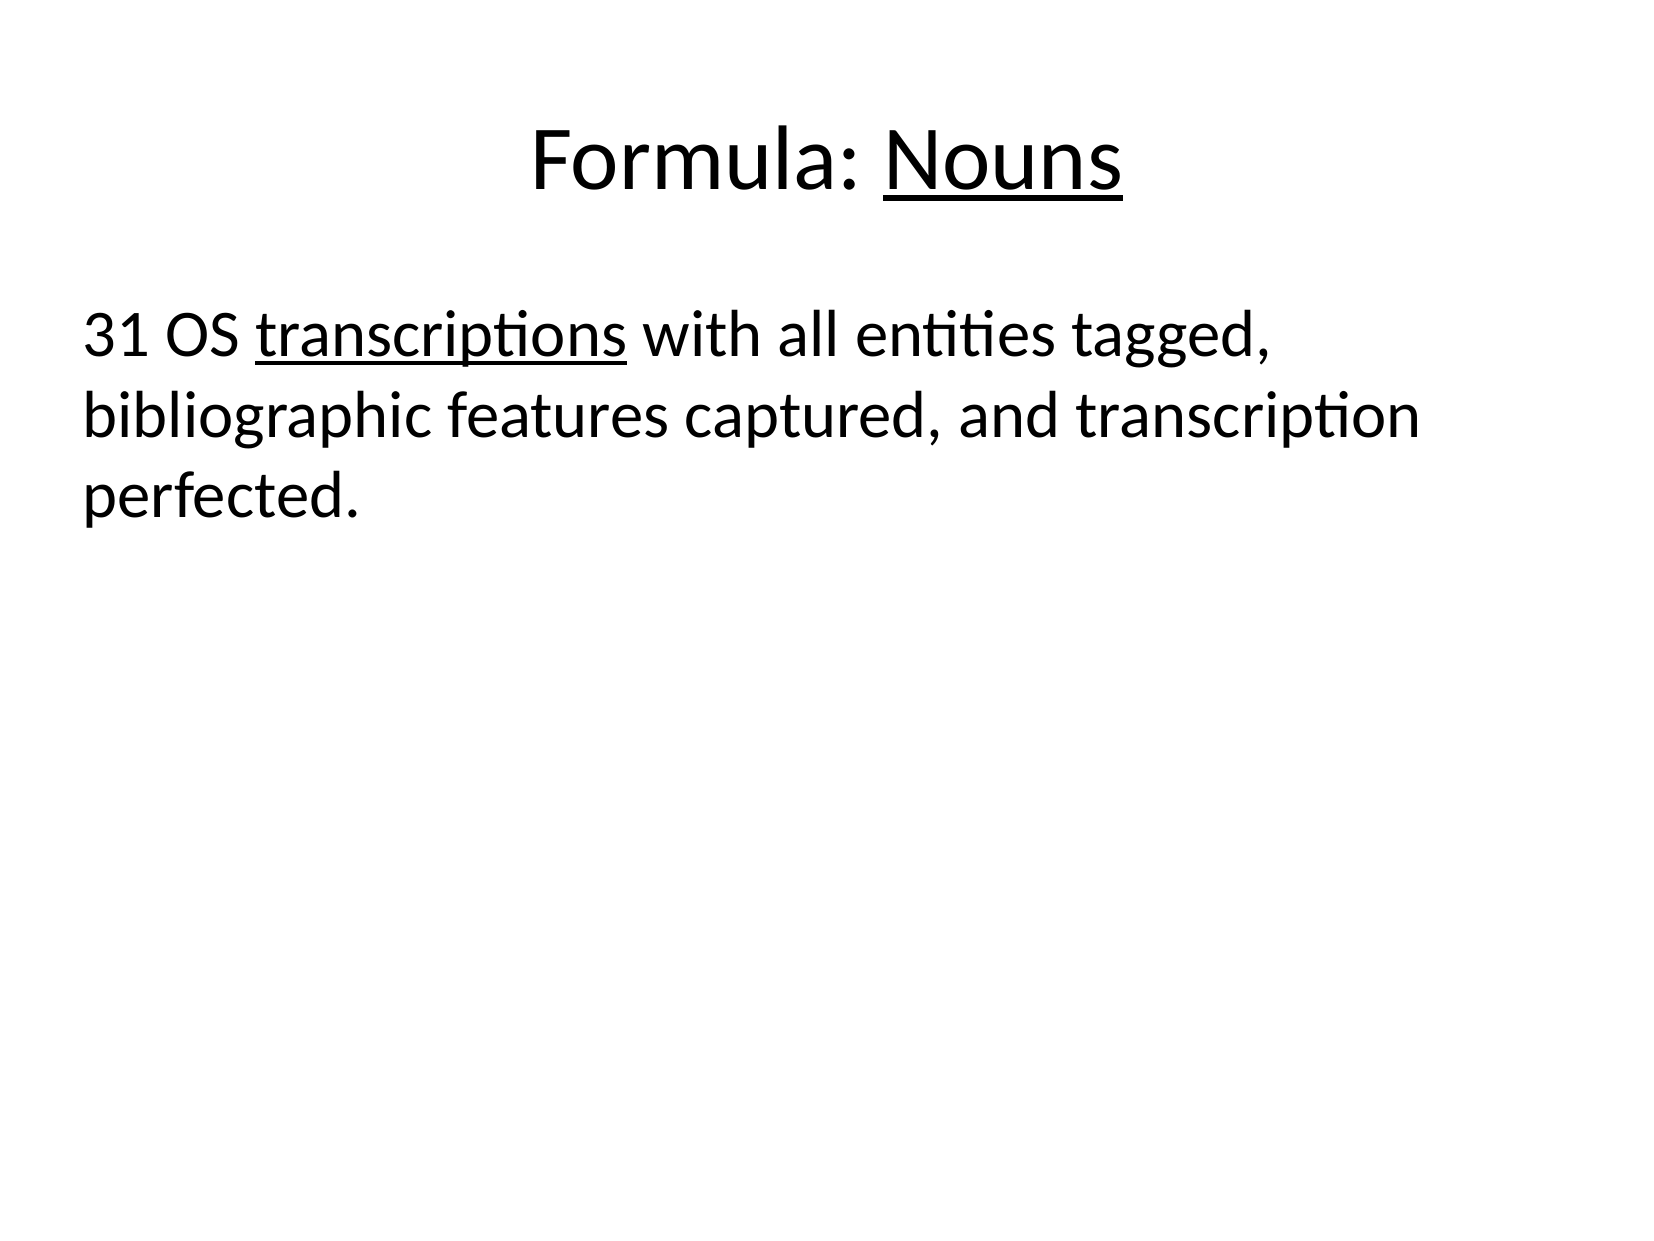

# Formula: Nouns
31 OS transcriptions with all entities tagged, bibliographic features captured, and transcription perfected.